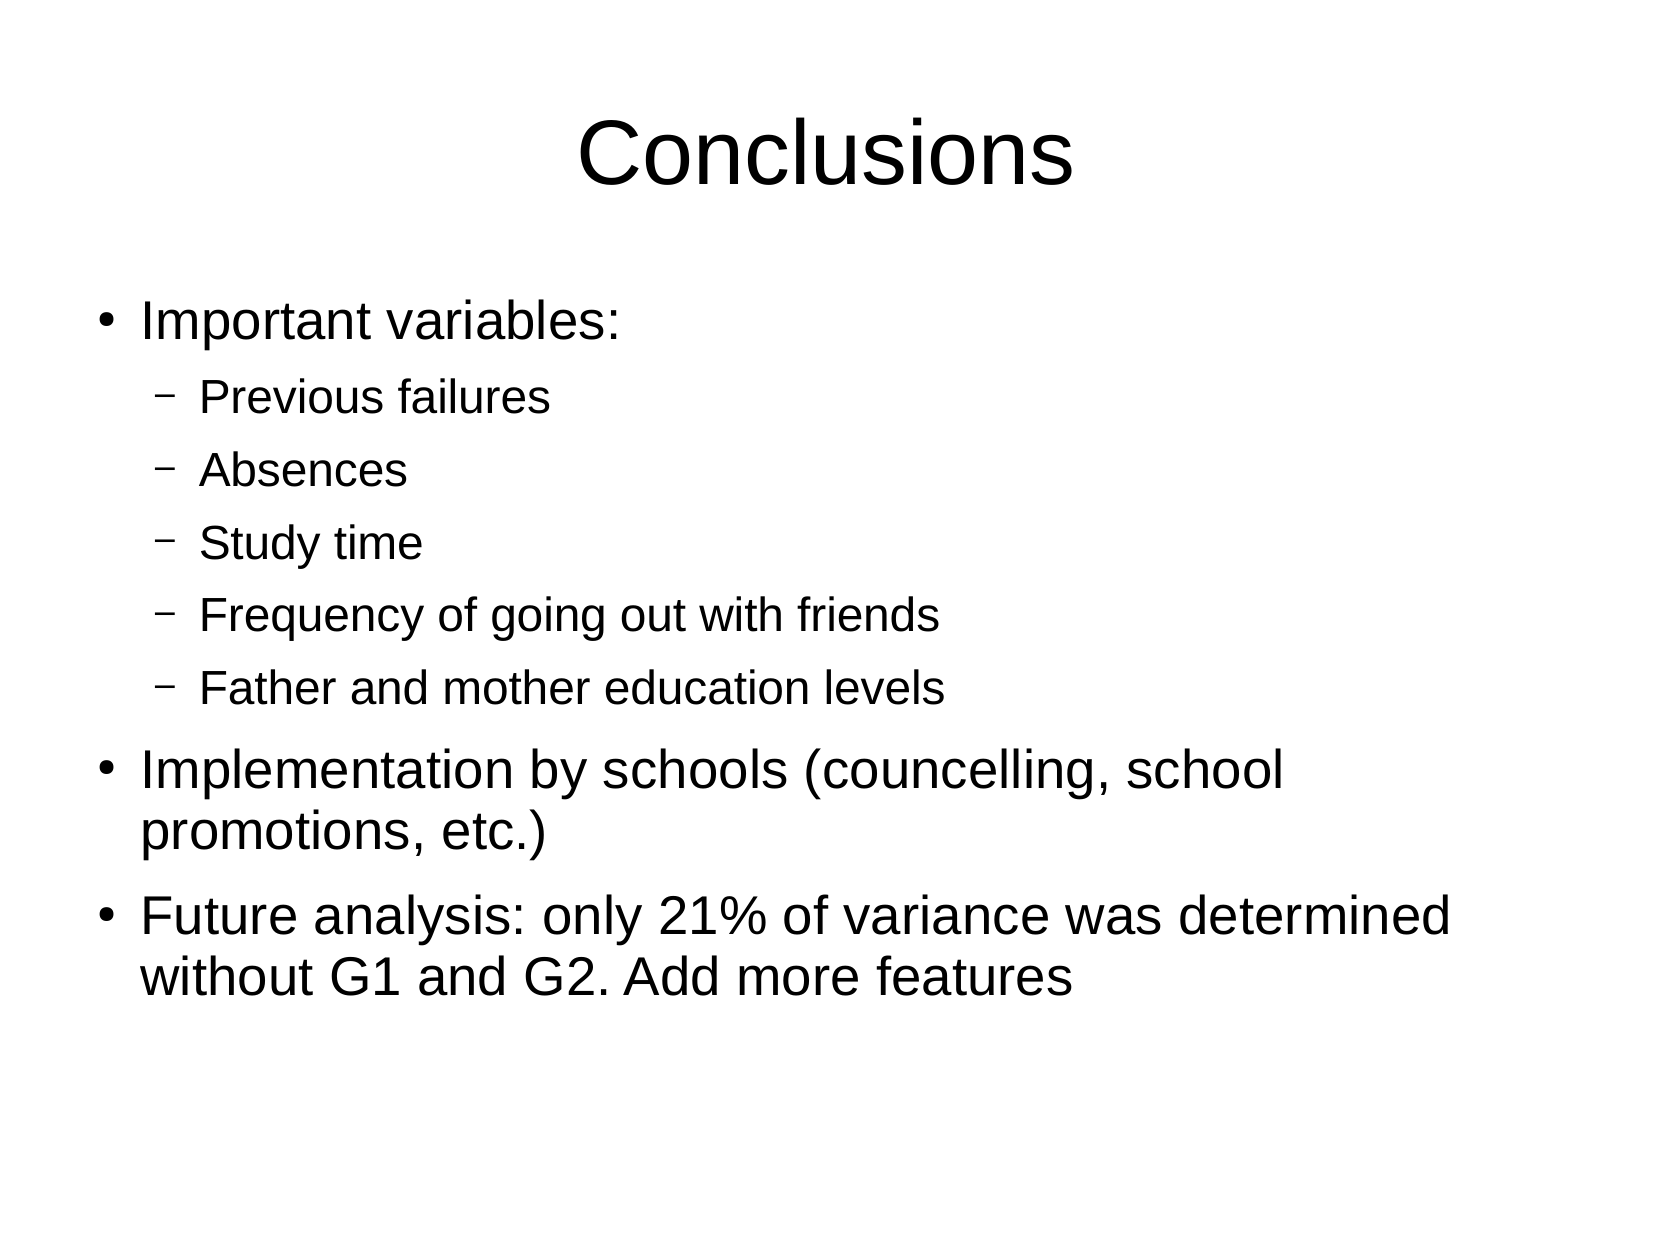

# Conclusions
Important variables:
Previous failures
Absences
Study time
Frequency of going out with friends
Father and mother education levels
Implementation by schools (councelling, school promotions, etc.)
Future analysis: only 21% of variance was determined without G1 and G2. Add more features